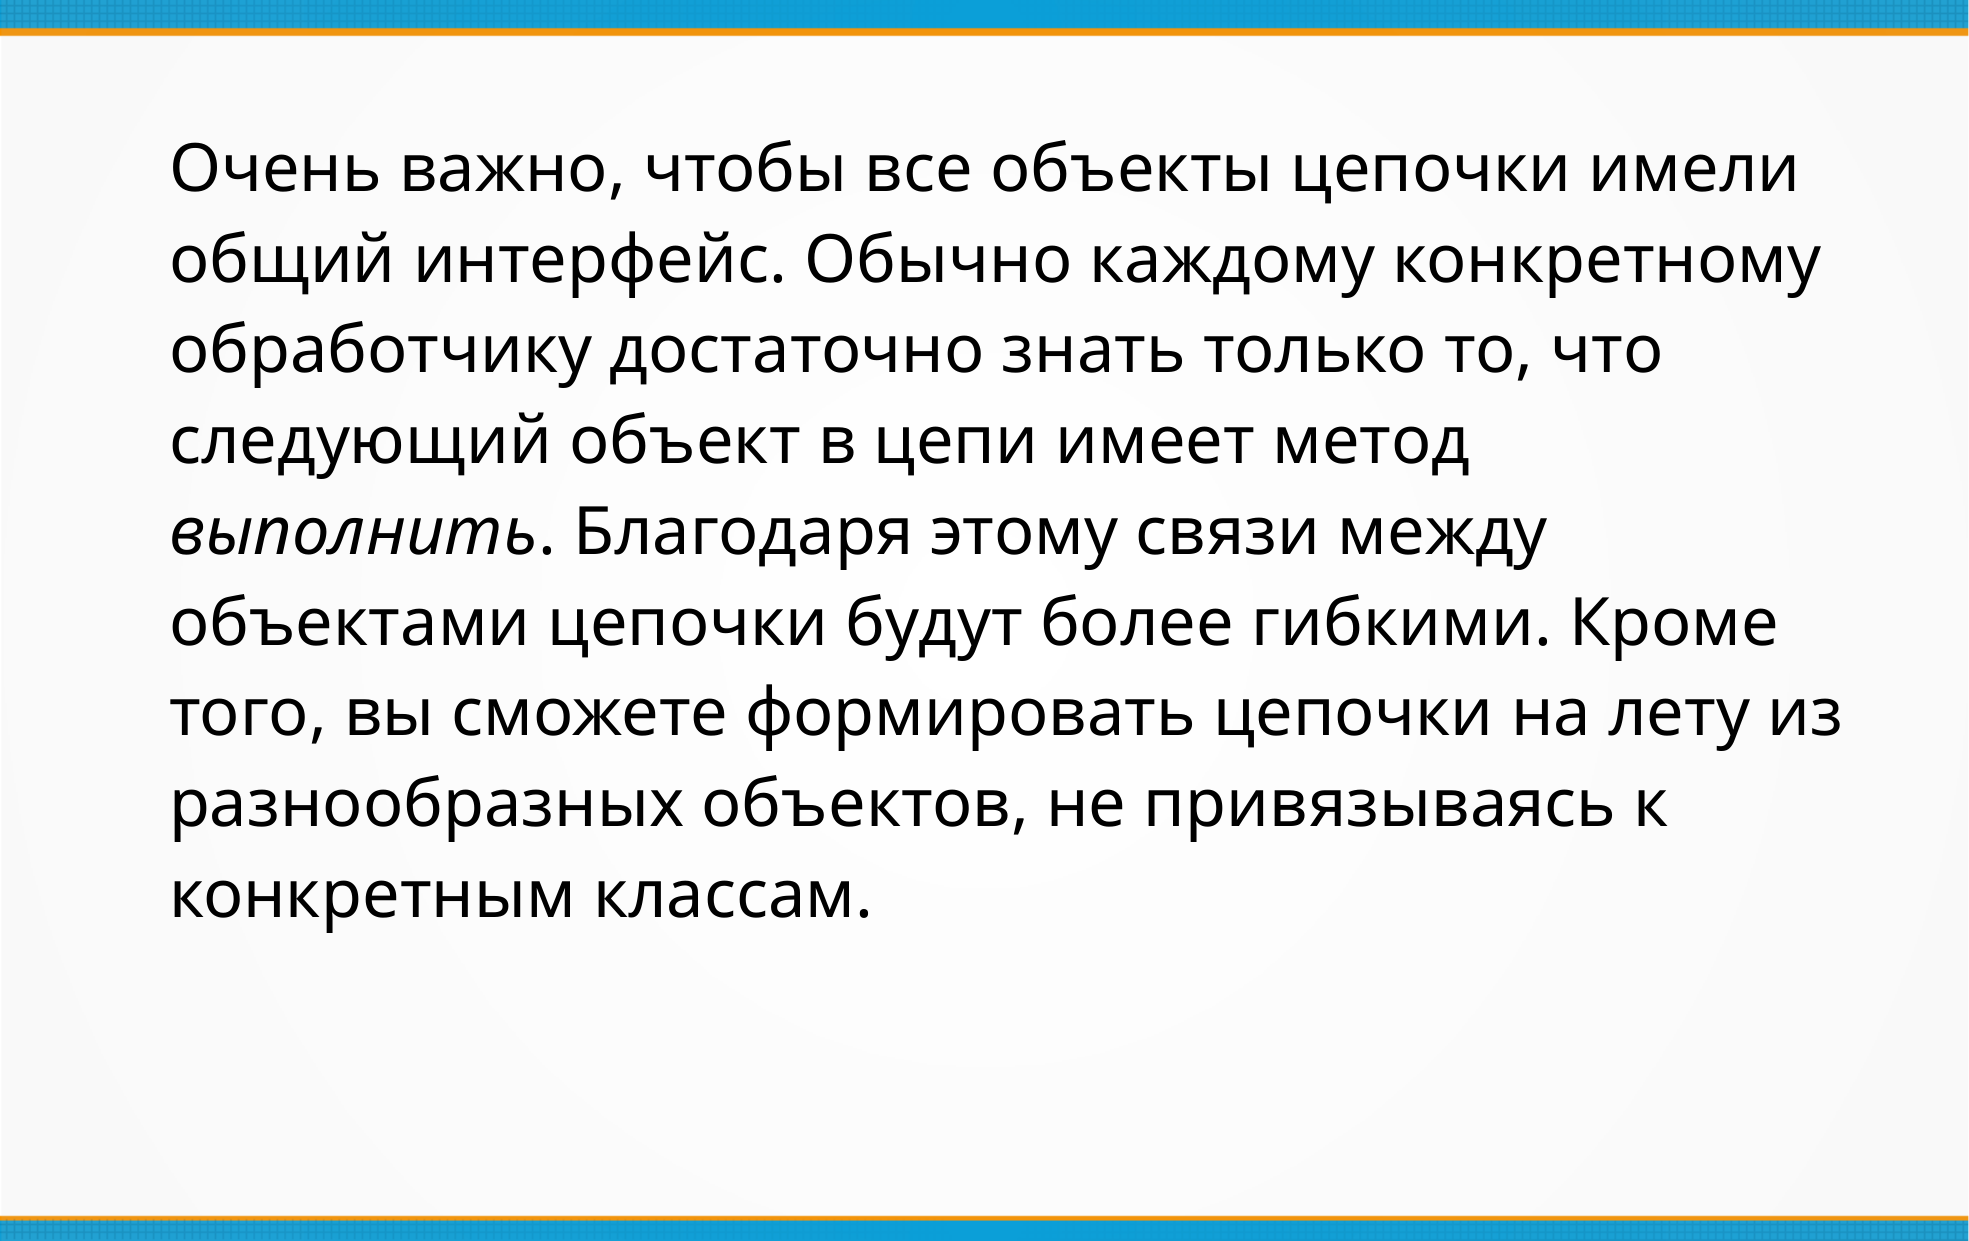

# Очень важно, чтобы все объекты цепочки имели общий интерфейс. Обычно каждому конкретному обработчику достаточно знать только то, что следующий объект в цепи имеет метод выполнить. Благодаря этому связи между объектами цепочки будут более гибкими. Кроме того, вы сможете формировать цепочки на лету из разнообразных объектов, не привязываясь к конкретным классам.